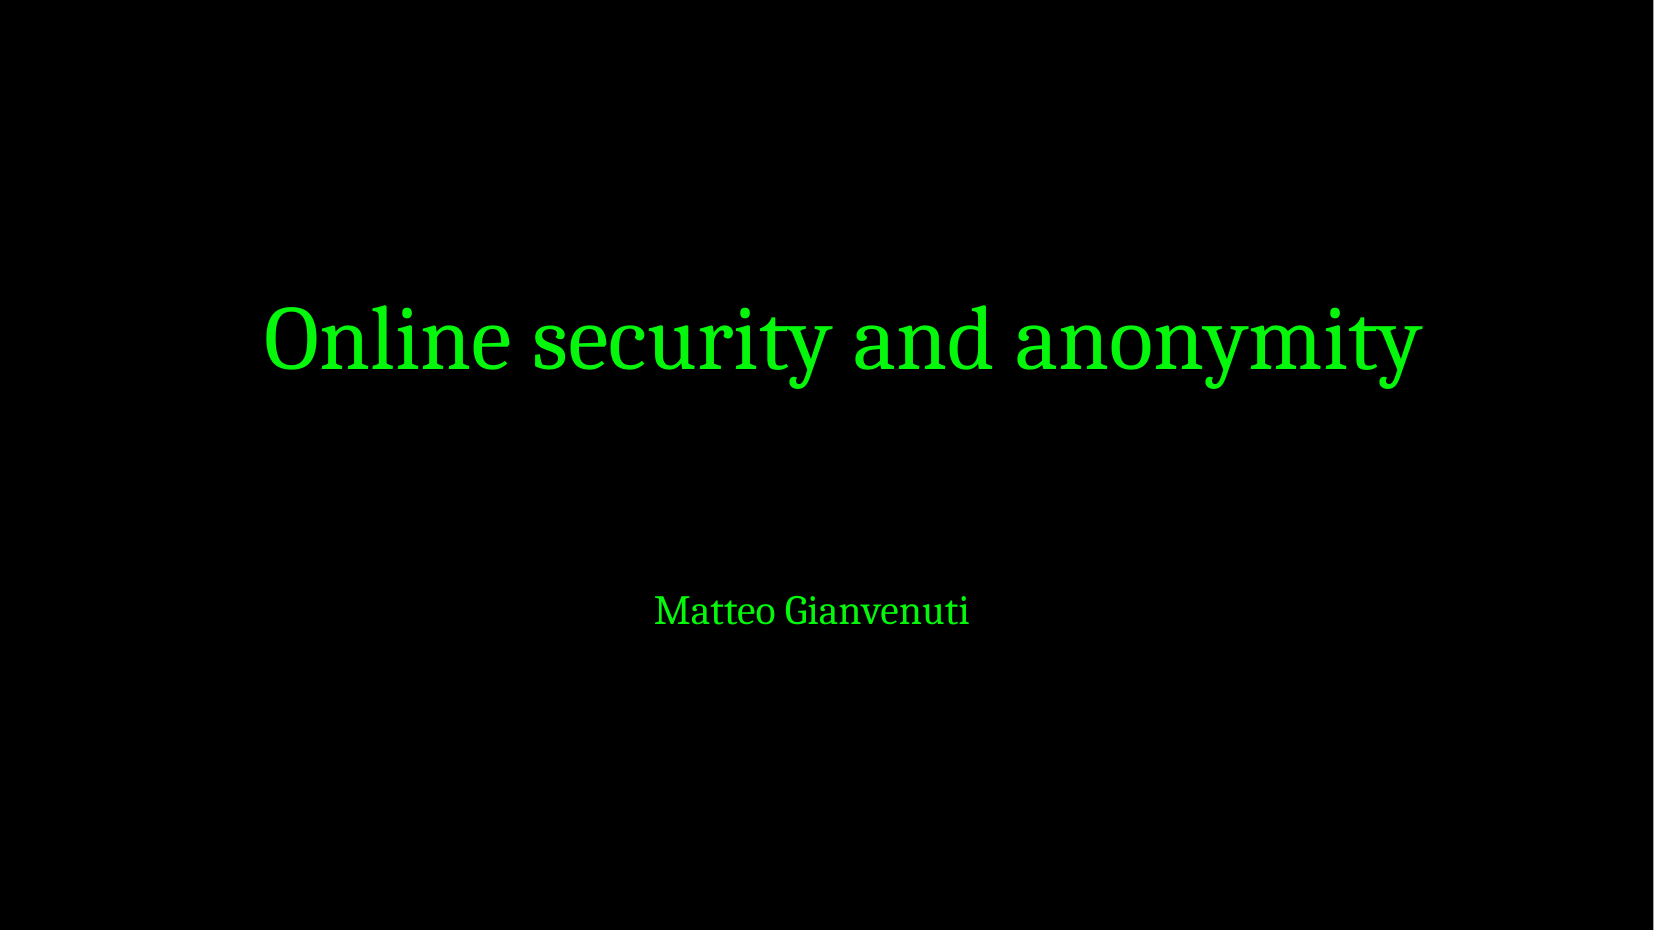

# Online security and anonymity
Matteo Gianvenuti